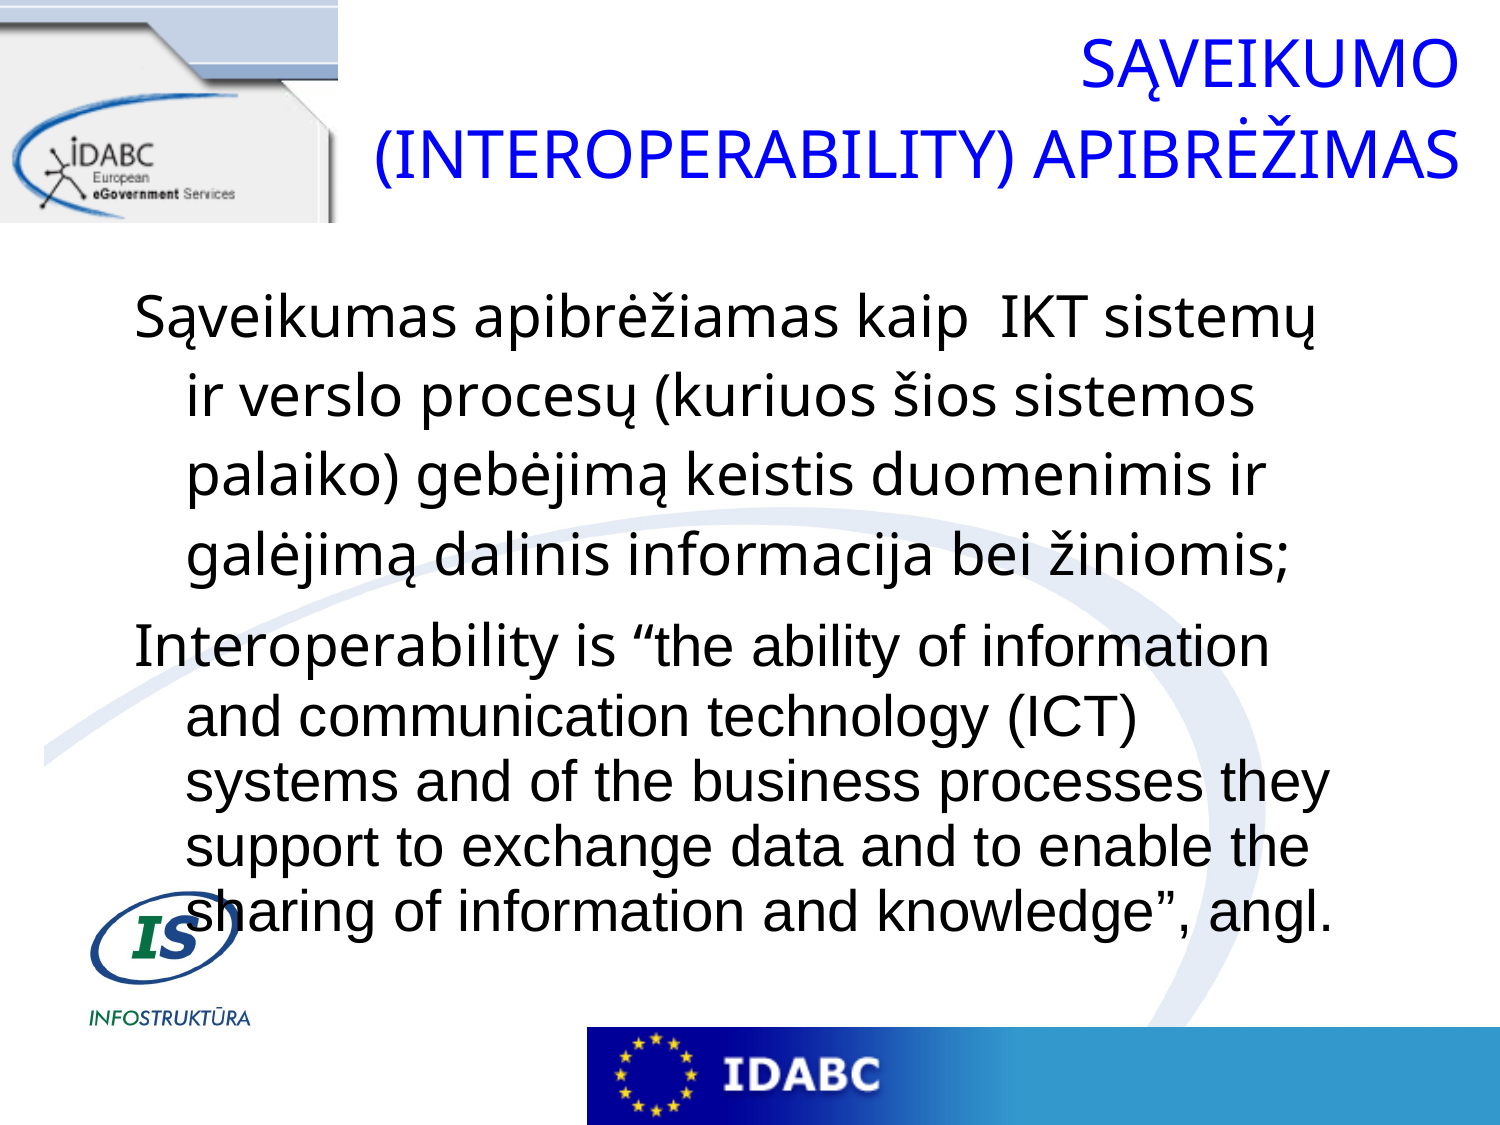

# SĄVEIKUMO (INTEROPERABILITY) APIBRĖŽIMAS
Sąveikumas apibrėžiamas kaip IKT sistemų ir verslo procesų (kuriuos šios sistemos palaiko) gebėjimą keistis duomenimis ir galėjimą dalinis informacija bei žiniomis;
Interoperability is “the ability of information and communication technology (ICT) systems and of the business processes they support to exchange data and to enable the sharing of information and knowledge”, angl.